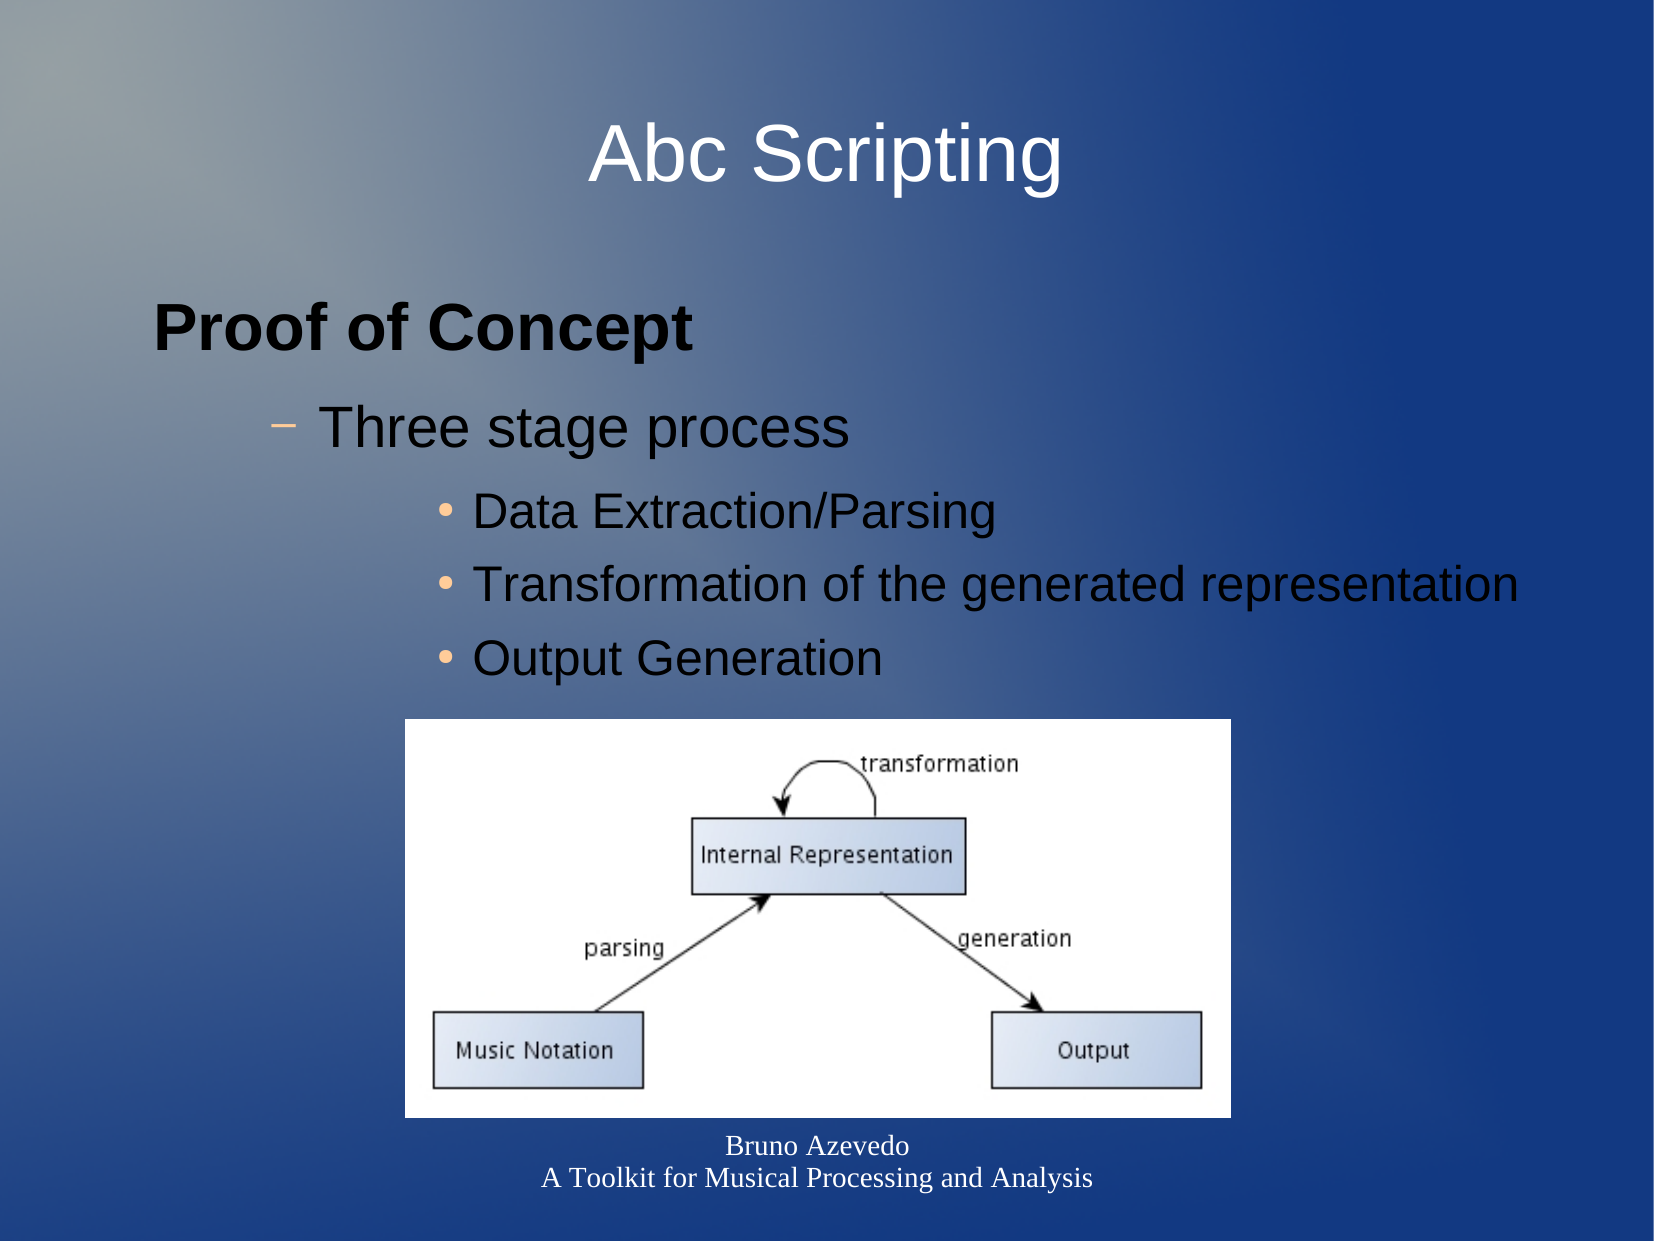

# Abc Scripting
Proof of Concept
Three stage process
Data Extraction/Parsing
Transformation of the generated representation
Output Generation